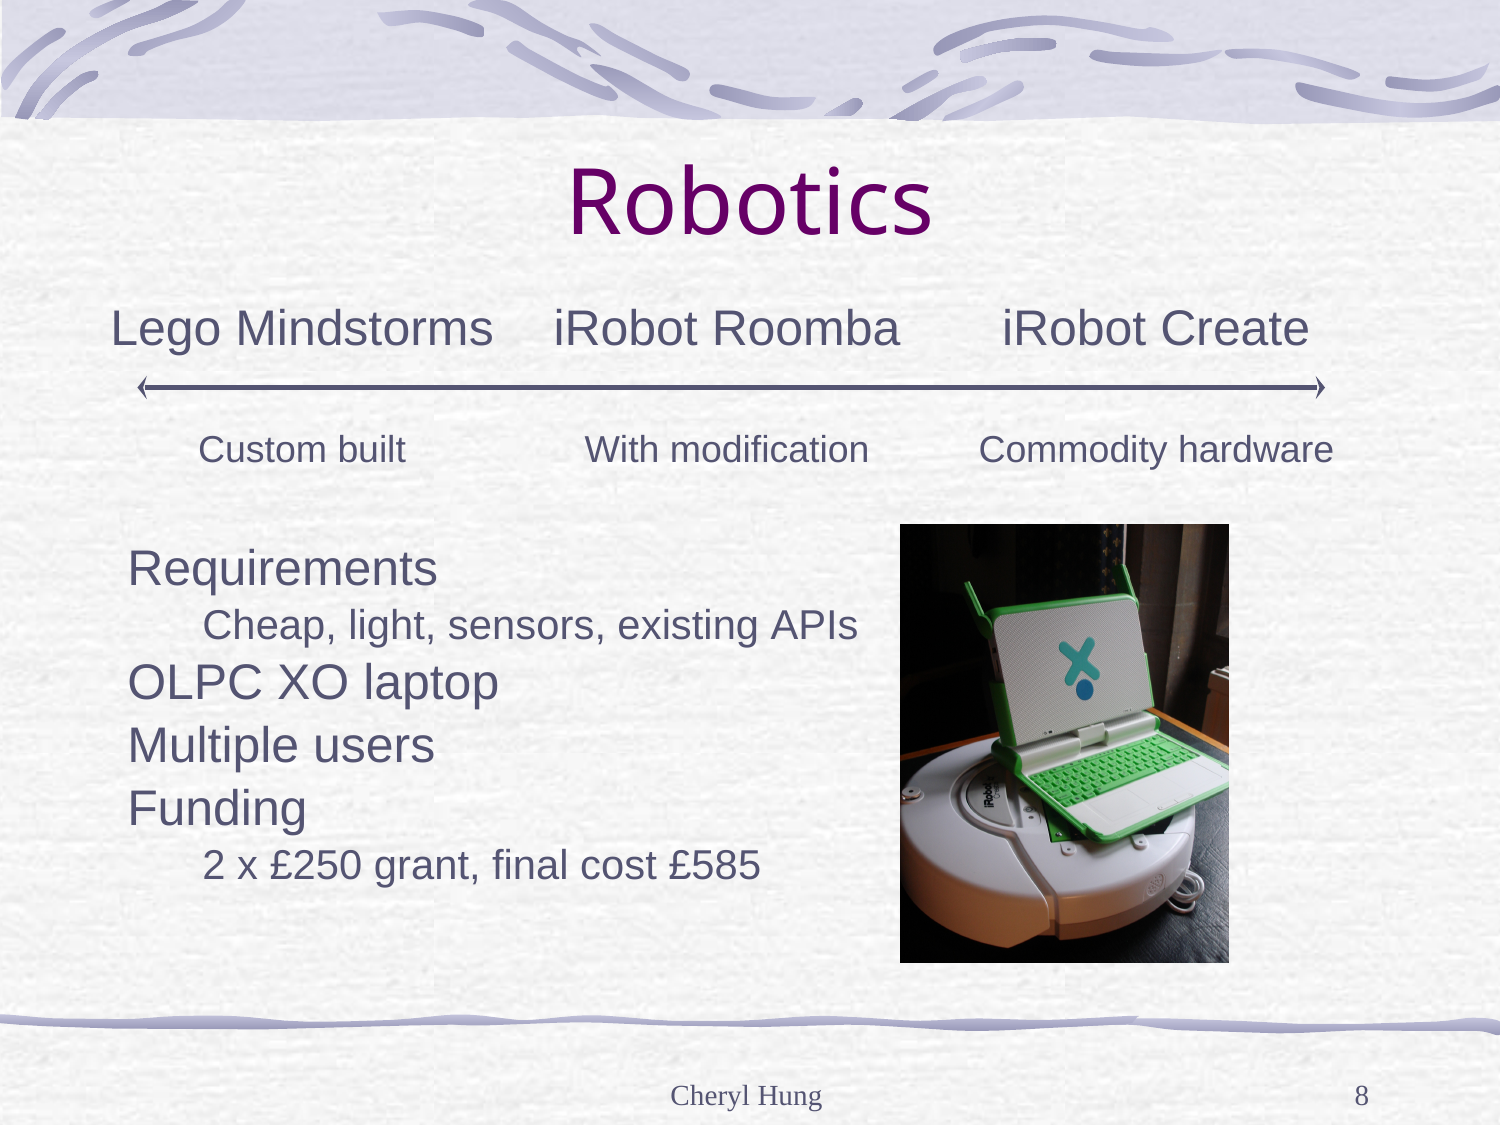

# Robotics
Lego Mindstorms
iRobot Roomba
iRobot Create
Custom built
With modification
Commodity hardware
Requirements
Cheap, light, sensors, existing APIs
OLPC XO laptop
Multiple users
Funding
2 x £250 grant, final cost £585
Cheryl Hung
8